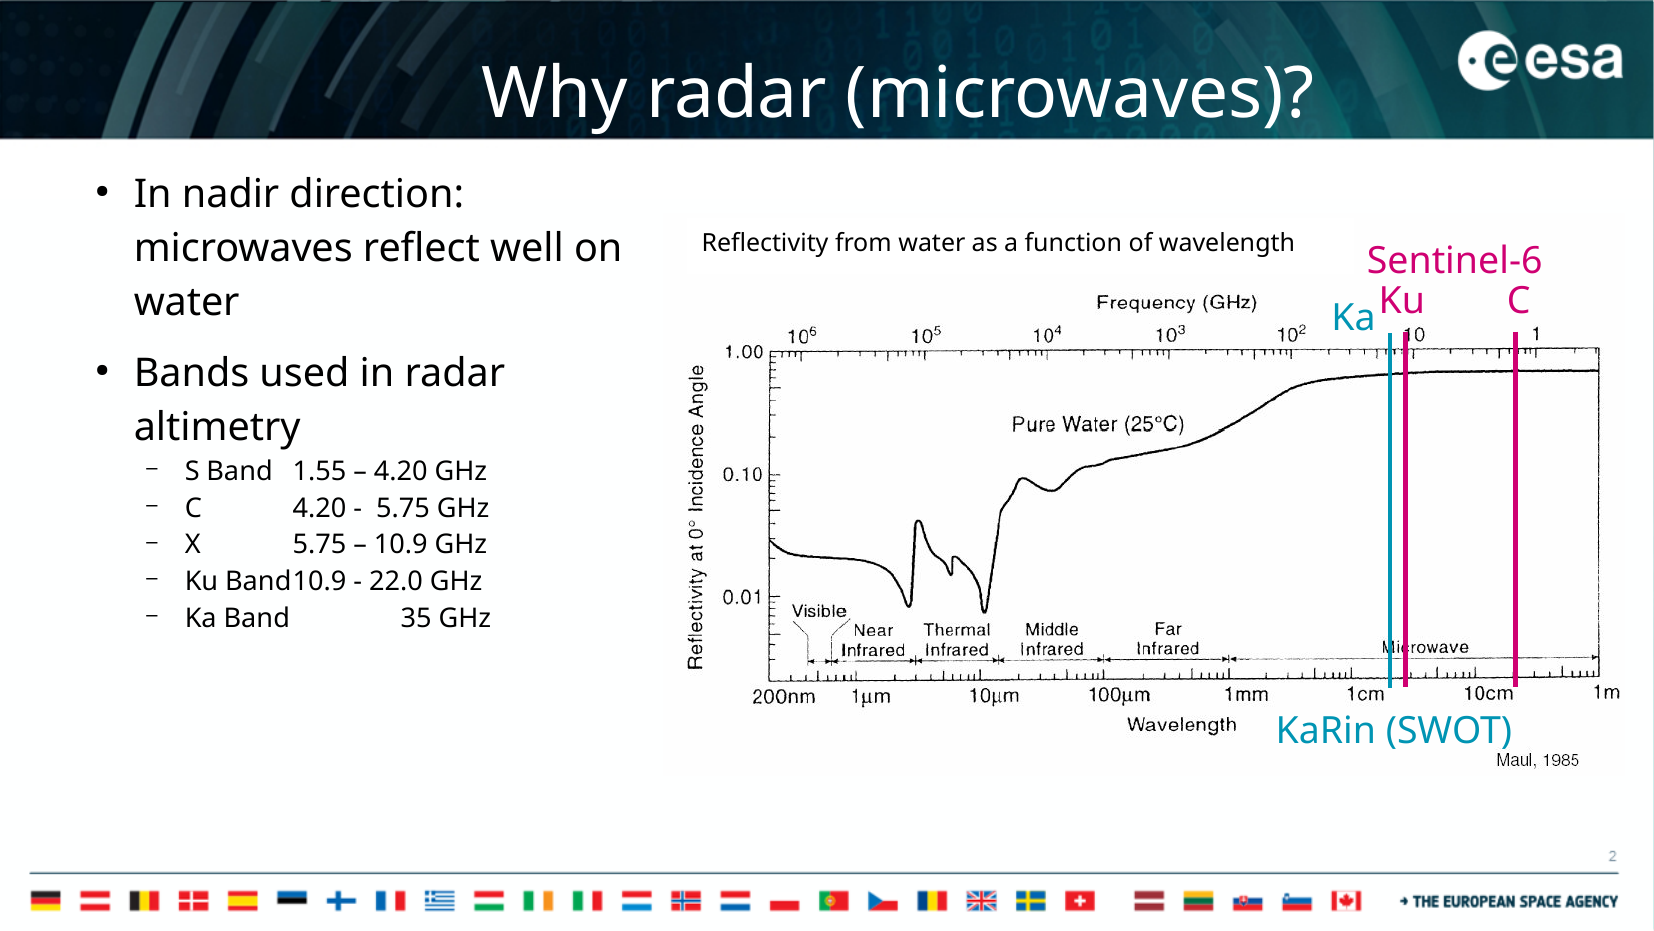

# Why radar (microwaves)?
In nadir direction: microwaves reflect well on water
Bands used in radar altimetry
S Band 		1.55 – 4.20 GHz
C				4.20 - 5.75 GHz
X				5.75 – 10.9 GHz
Ku Band				10.9 - 22.0 GHz
Ka Band 			35 GHz
Reflectivity from water as a function of wavelength
Sentinel-6
Ku
C
Ka
W3RA
KaRin (SWOT)